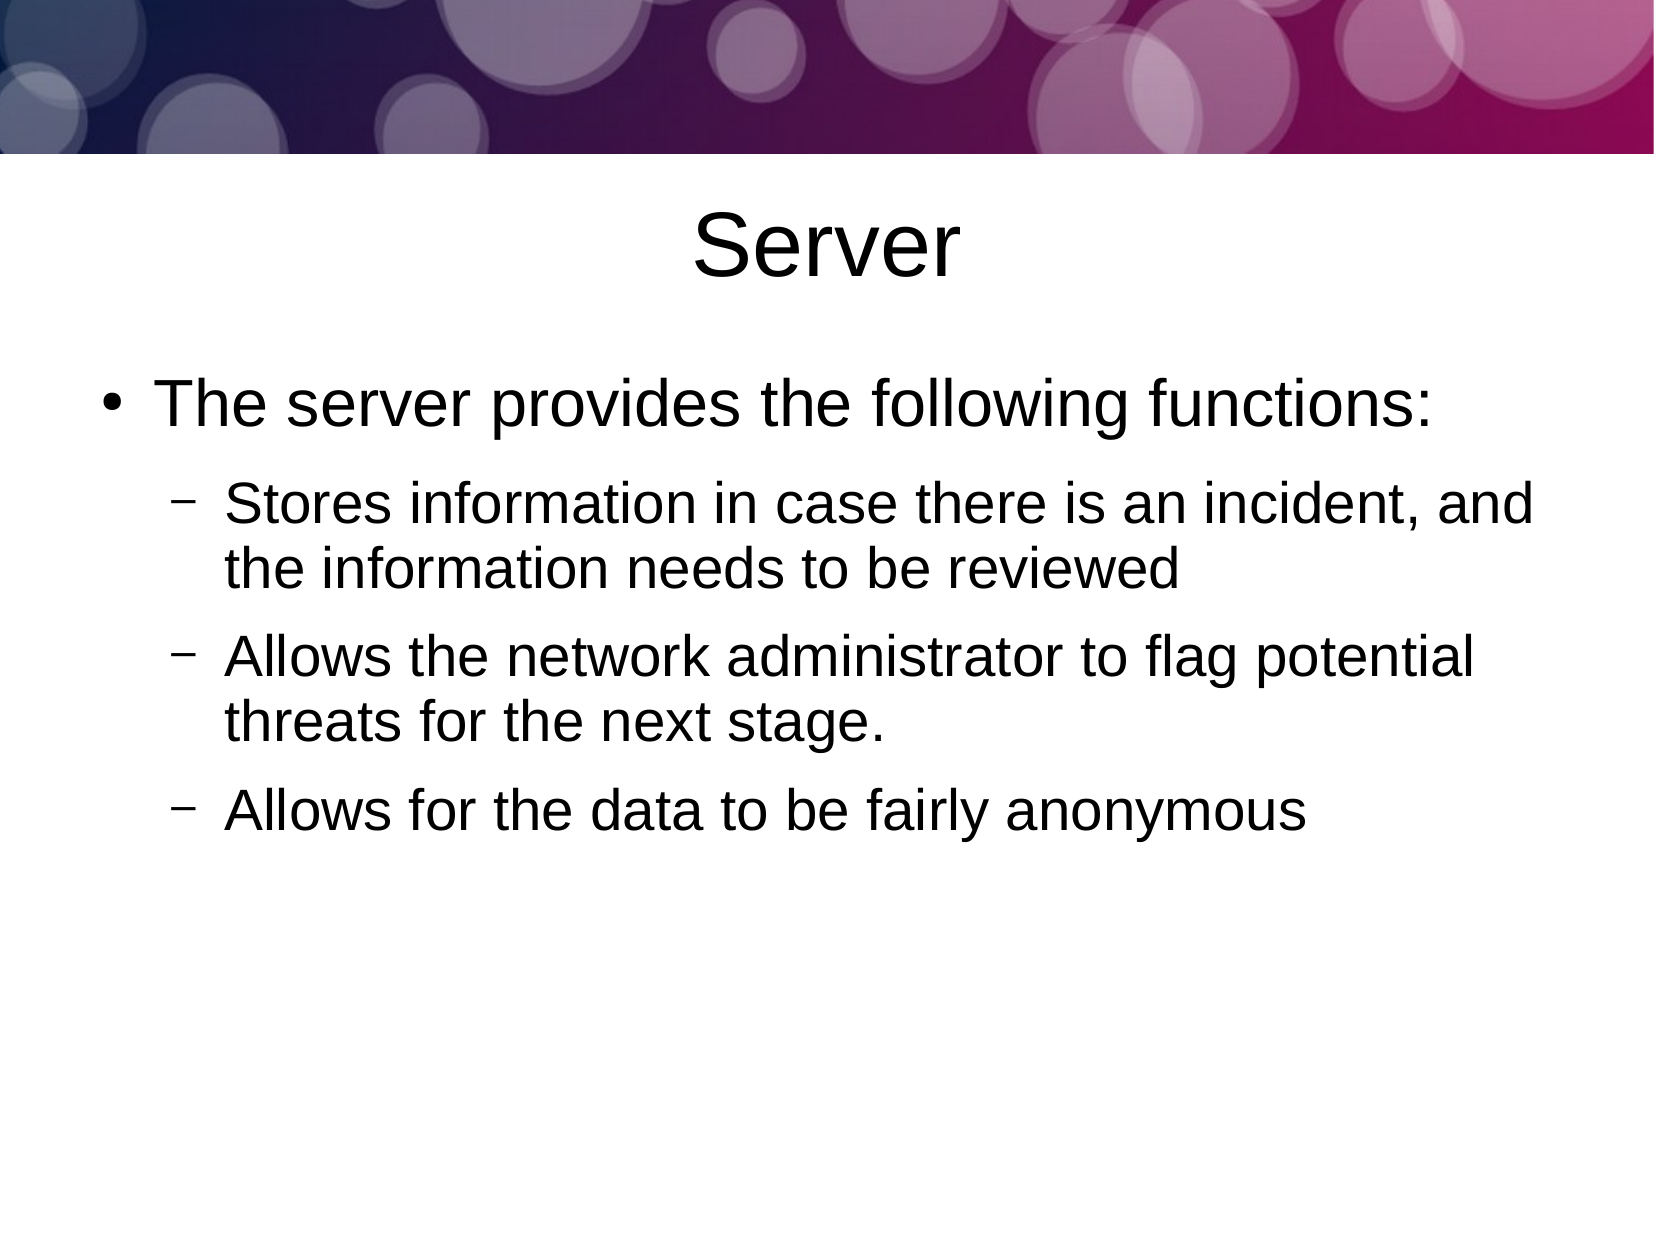

# Server
The server provides the following functions:
Stores information in case there is an incident, and the information needs to be reviewed
Allows the network administrator to flag potential threats for the next stage.
Allows for the data to be fairly anonymous